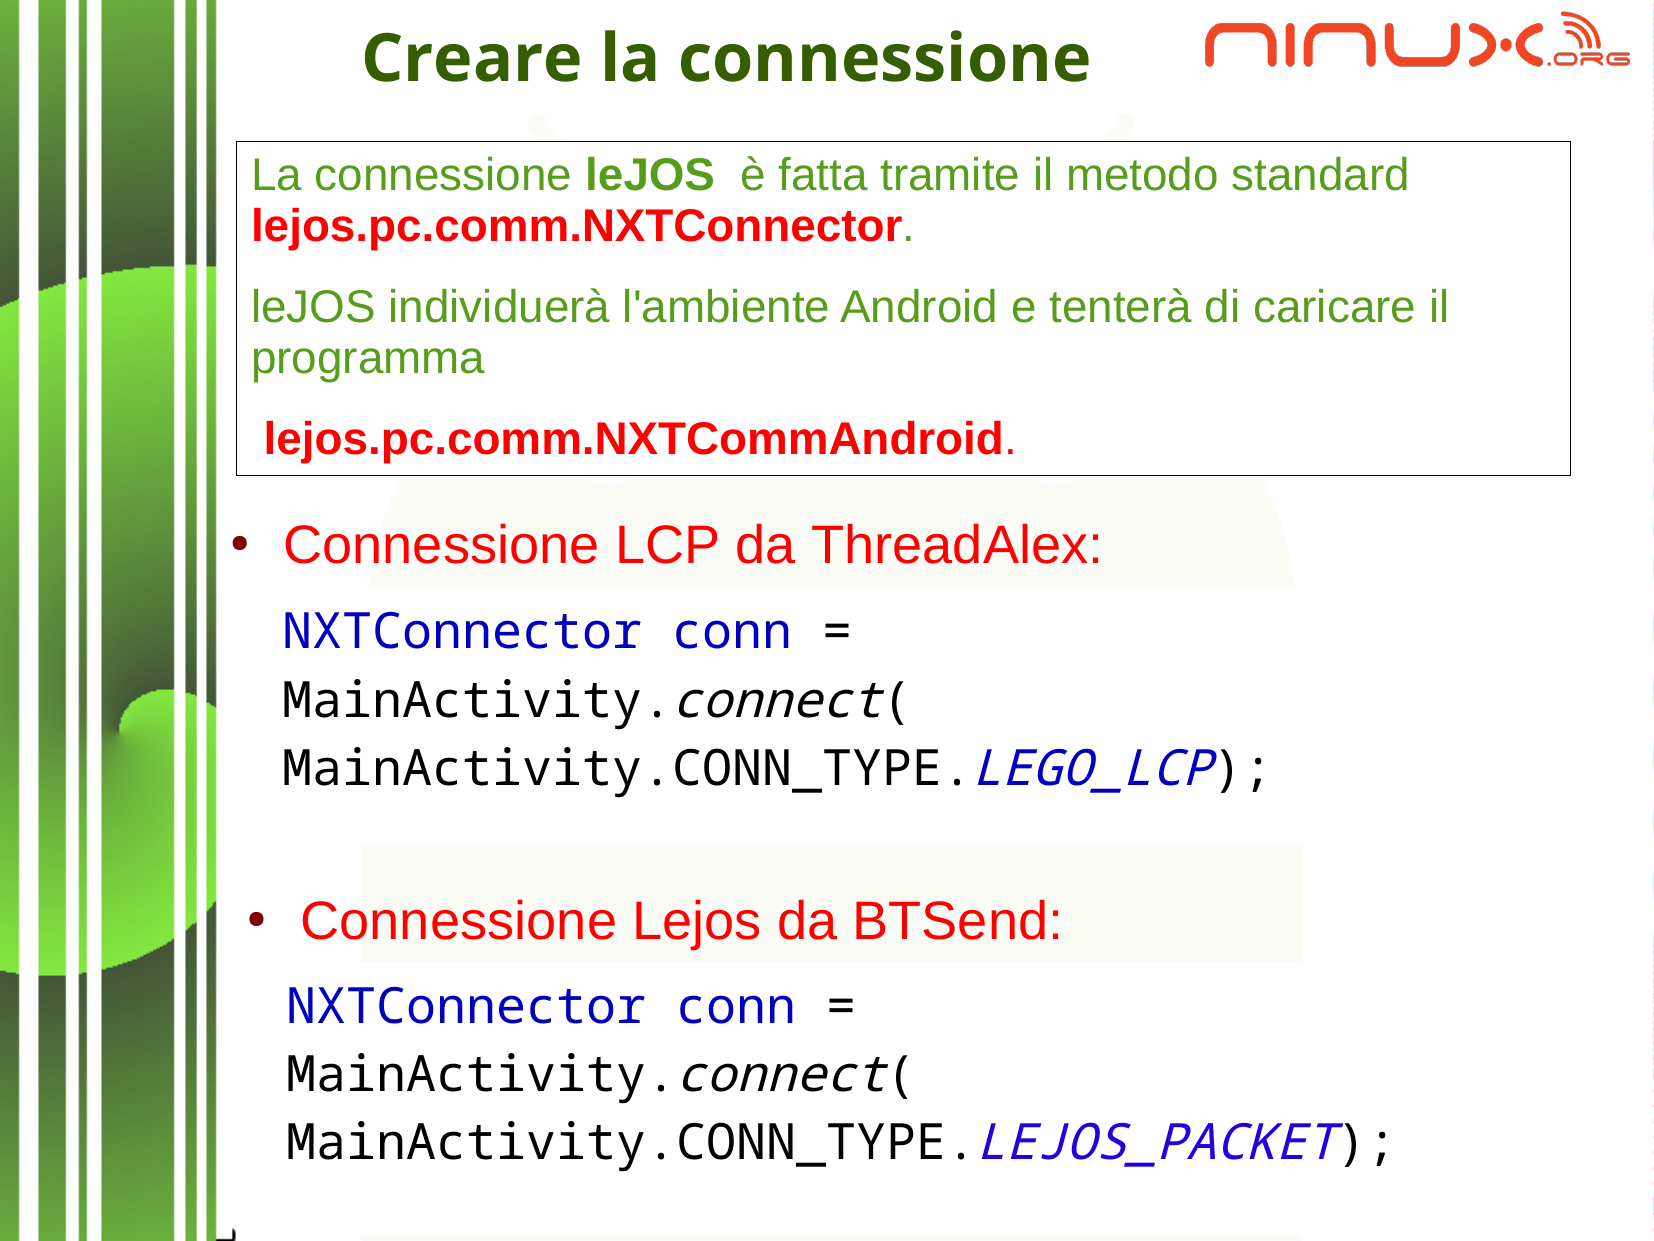

# Creare la connessione
La connessione leJOS è fatta tramite il metodo standard lejos.pc.comm.NXTConnector.
leJOS individuerà l'ambiente Android e tenterà di caricare il programma
 lejos.pc.comm.NXTCommAndroid.
Connessione LCP da ThreadAlex:
NXTConnector conn =
MainActivity.connect(
MainActivity.CONN_TYPE.LEGO_LCP);
Connessione Lejos da BTSend:
NXTConnector conn =
MainActivity.connect(
MainActivity.CONN_TYPE.LEJOS_PACKET);